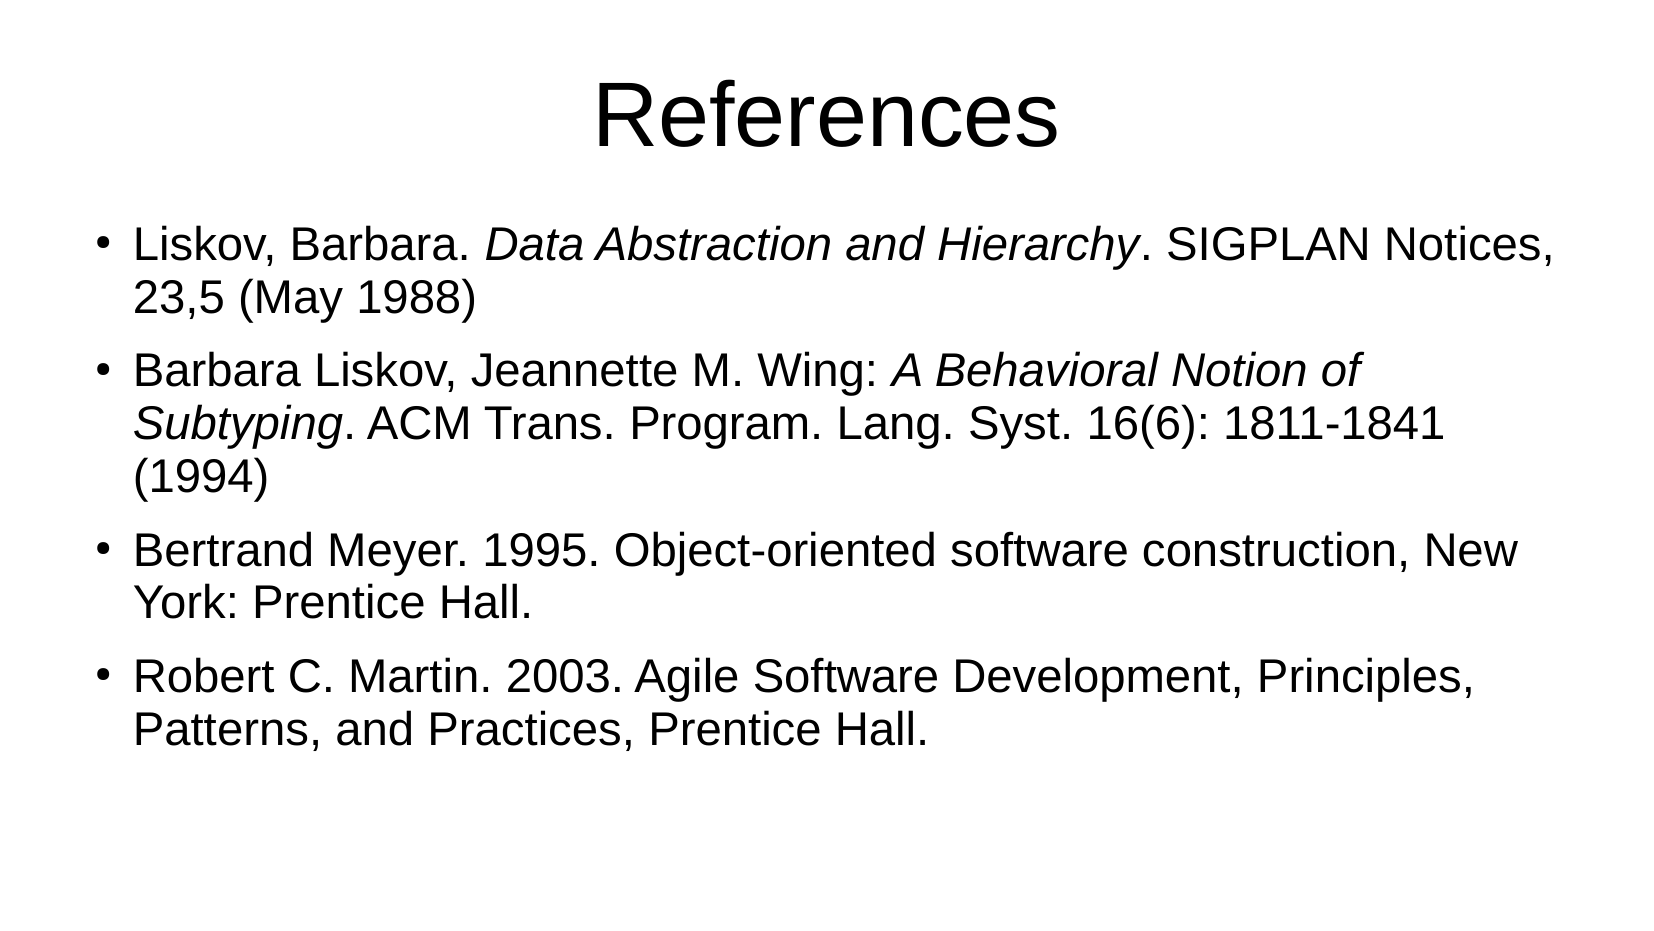

# References
Liskov, Barbara. Data Abstraction and Hierarchy. SIGPLAN Notices, 23,5 (May 1988)
Barbara Liskov, Jeannette M. Wing: A Behavioral Notion of Subtyping. ACM Trans. Program. Lang. Syst. 16(6): 1811-1841 (1994)
Bertrand Meyer. 1995. Object-oriented software construction, New York: Prentice Hall.
Robert C. Martin. 2003. Agile Software Development, Principles, Patterns, and Practices, Prentice Hall.